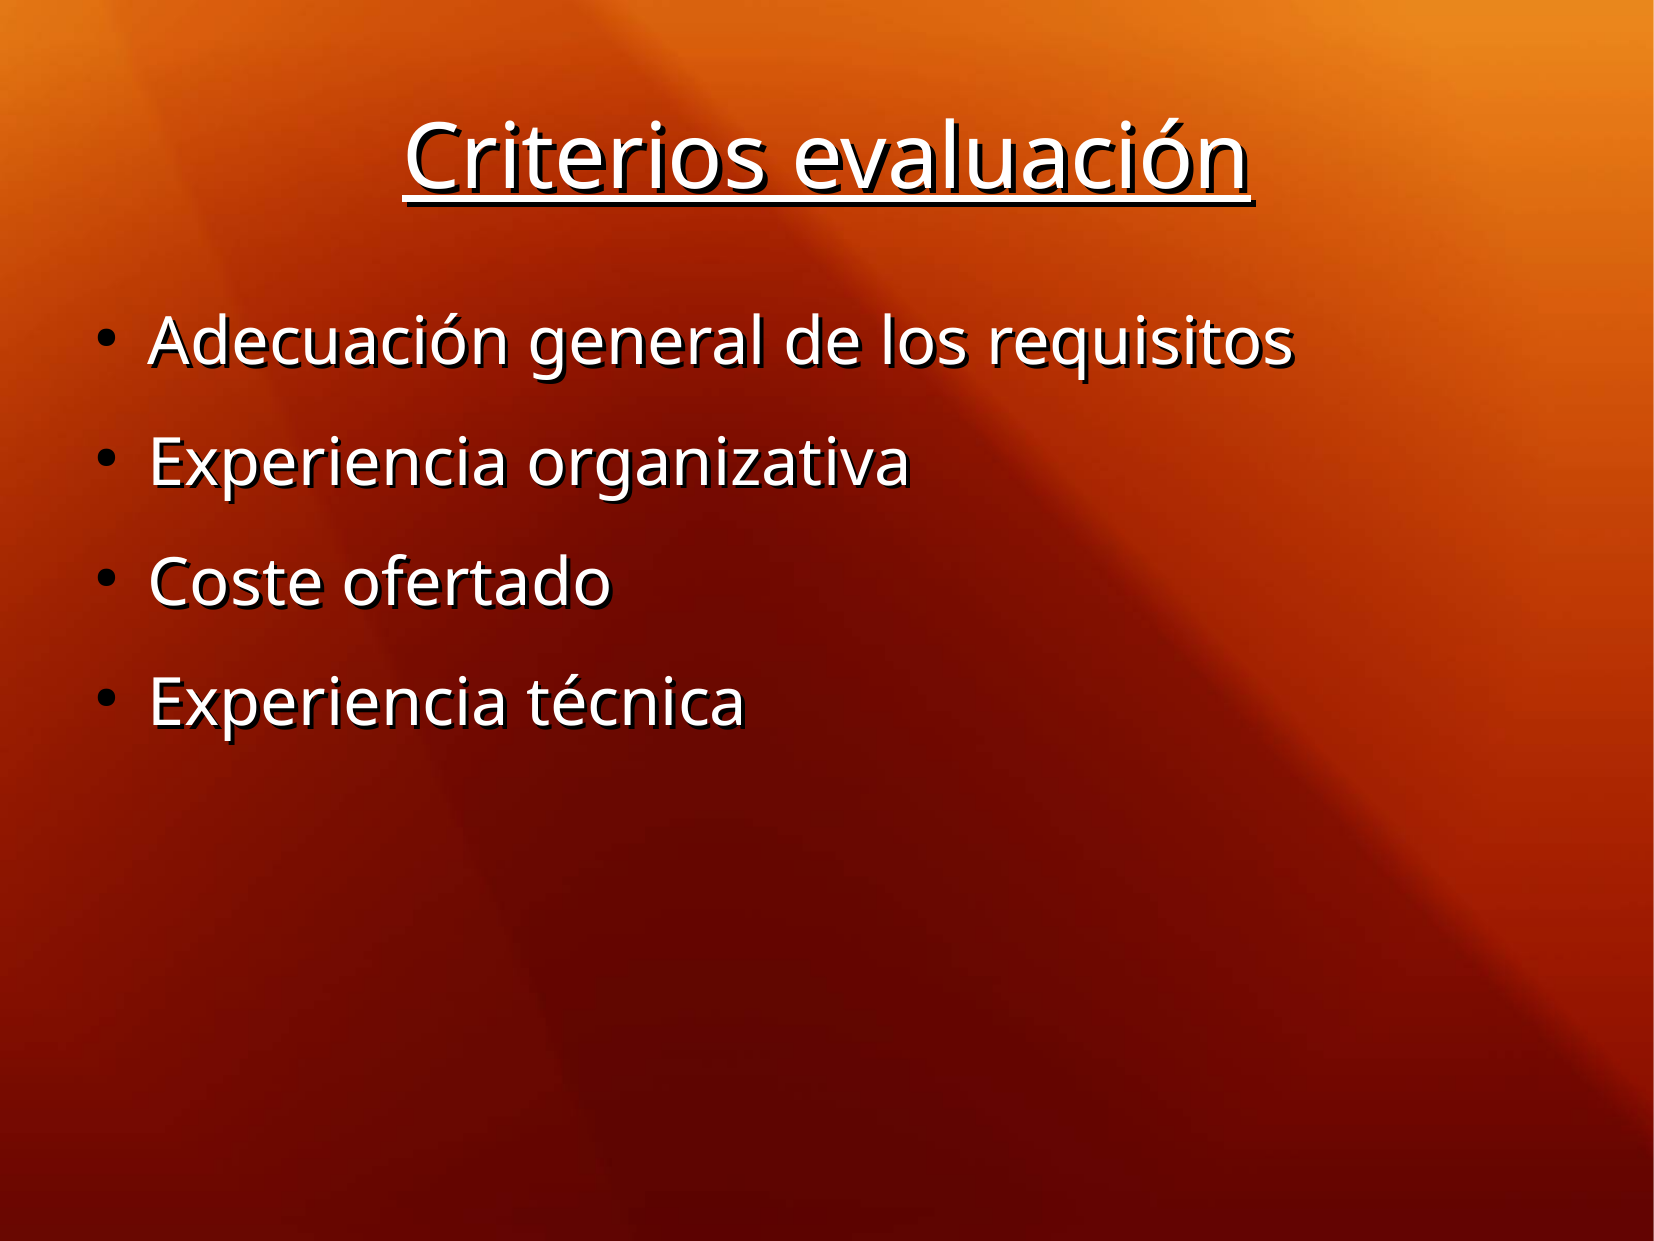

# Criterios evaluación
Adecuación general de los requisitos
Experiencia organizativa
Coste ofertado
Experiencia técnica